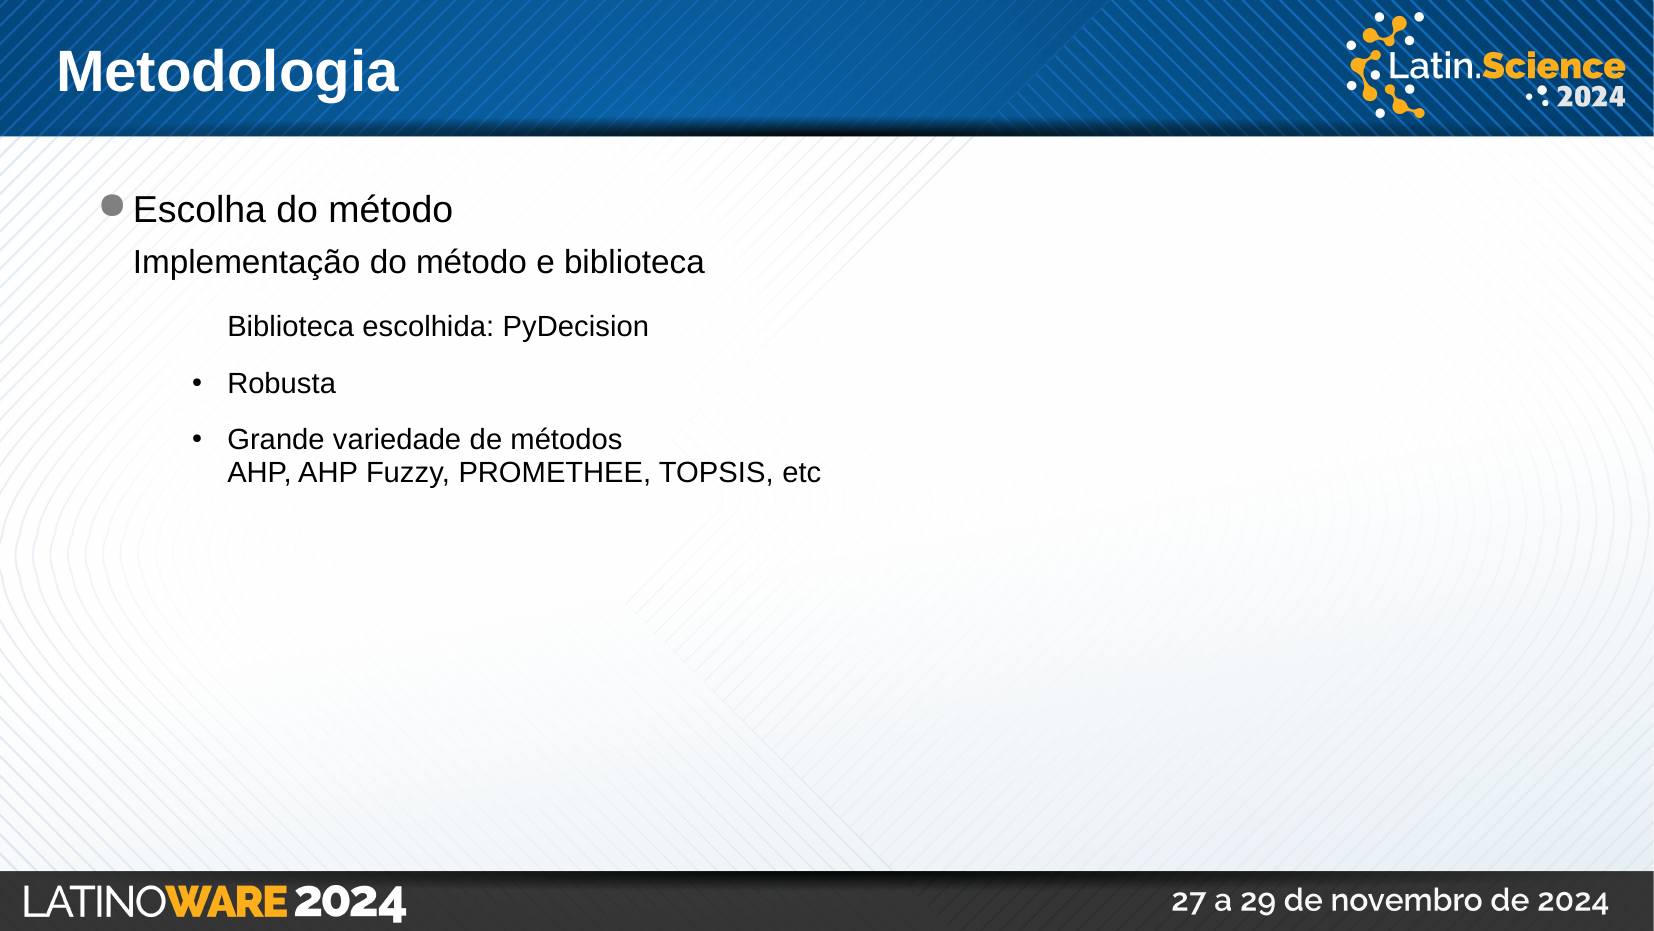

Metodologia​
Escolha do método​
Implementação do método e biblioteca​
Biblioteca escolhida: PyDecision​
Robusta​
Grande variedade de métodos​
AHP, AHP Fuzzy, PROMETHEE, TOPSIS, etc